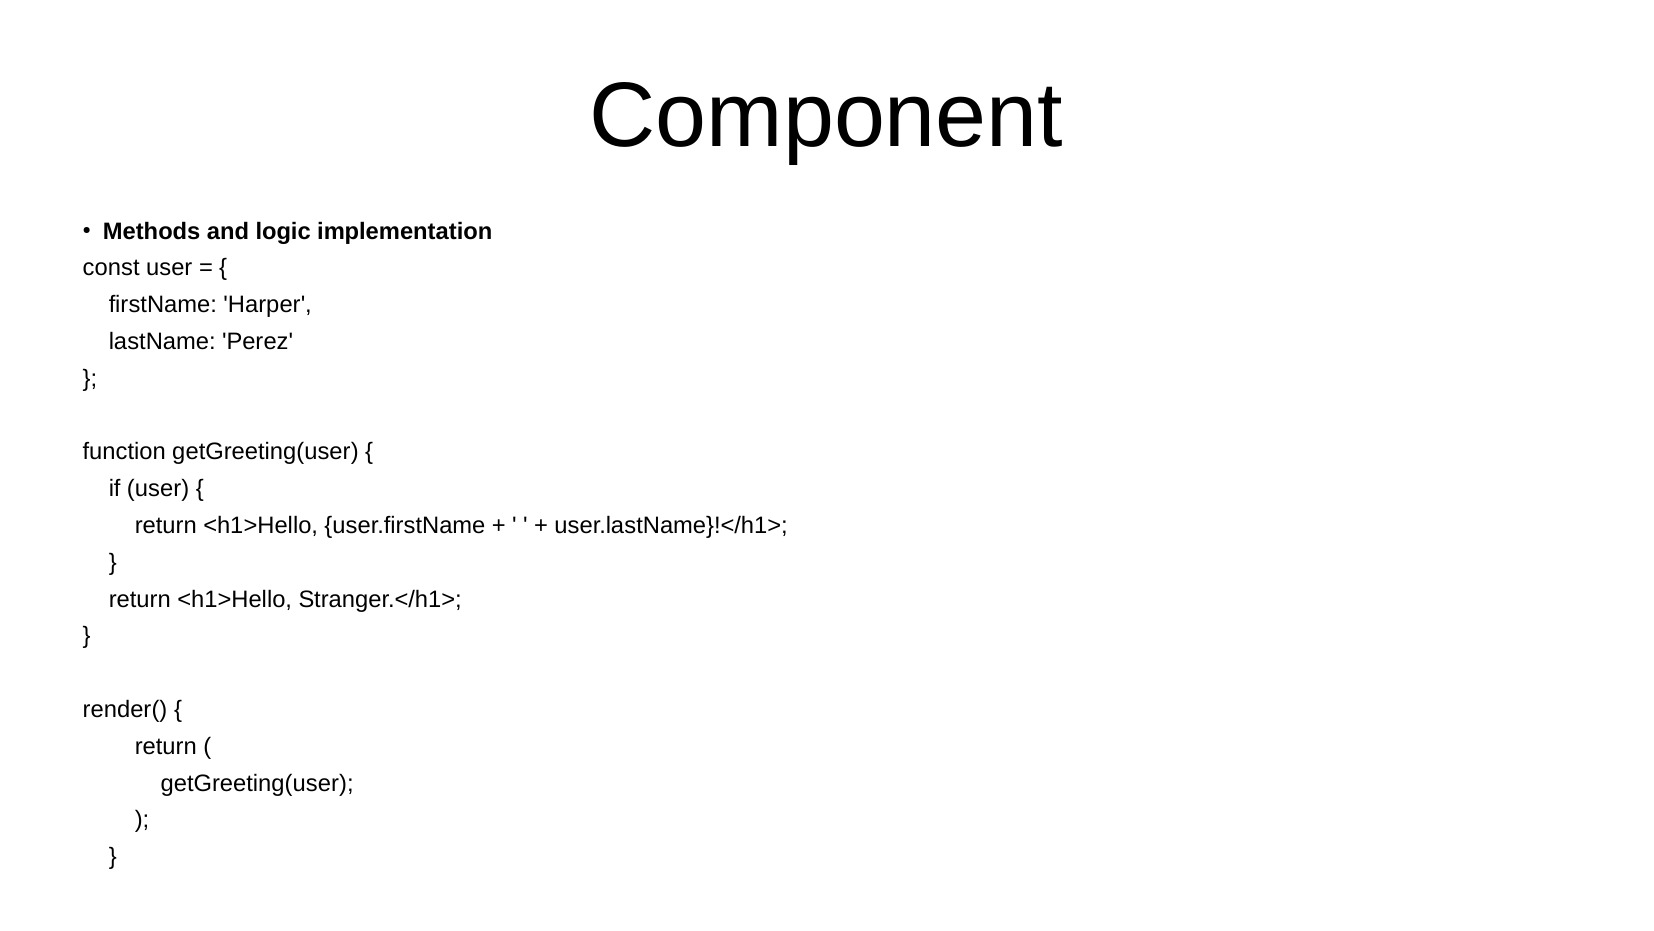

# Component
Methods and logic implementation
const user = {
 firstName: 'Harper',
 lastName: 'Perez'
};
function getGreeting(user) {
 if (user) {
 return <h1>Hello, {user.firstName + ' ' + user.lastName}!</h1>;
 }
 return <h1>Hello, Stranger.</h1>;
}
render() {
 return (
 getGreeting(user);
 );
 }